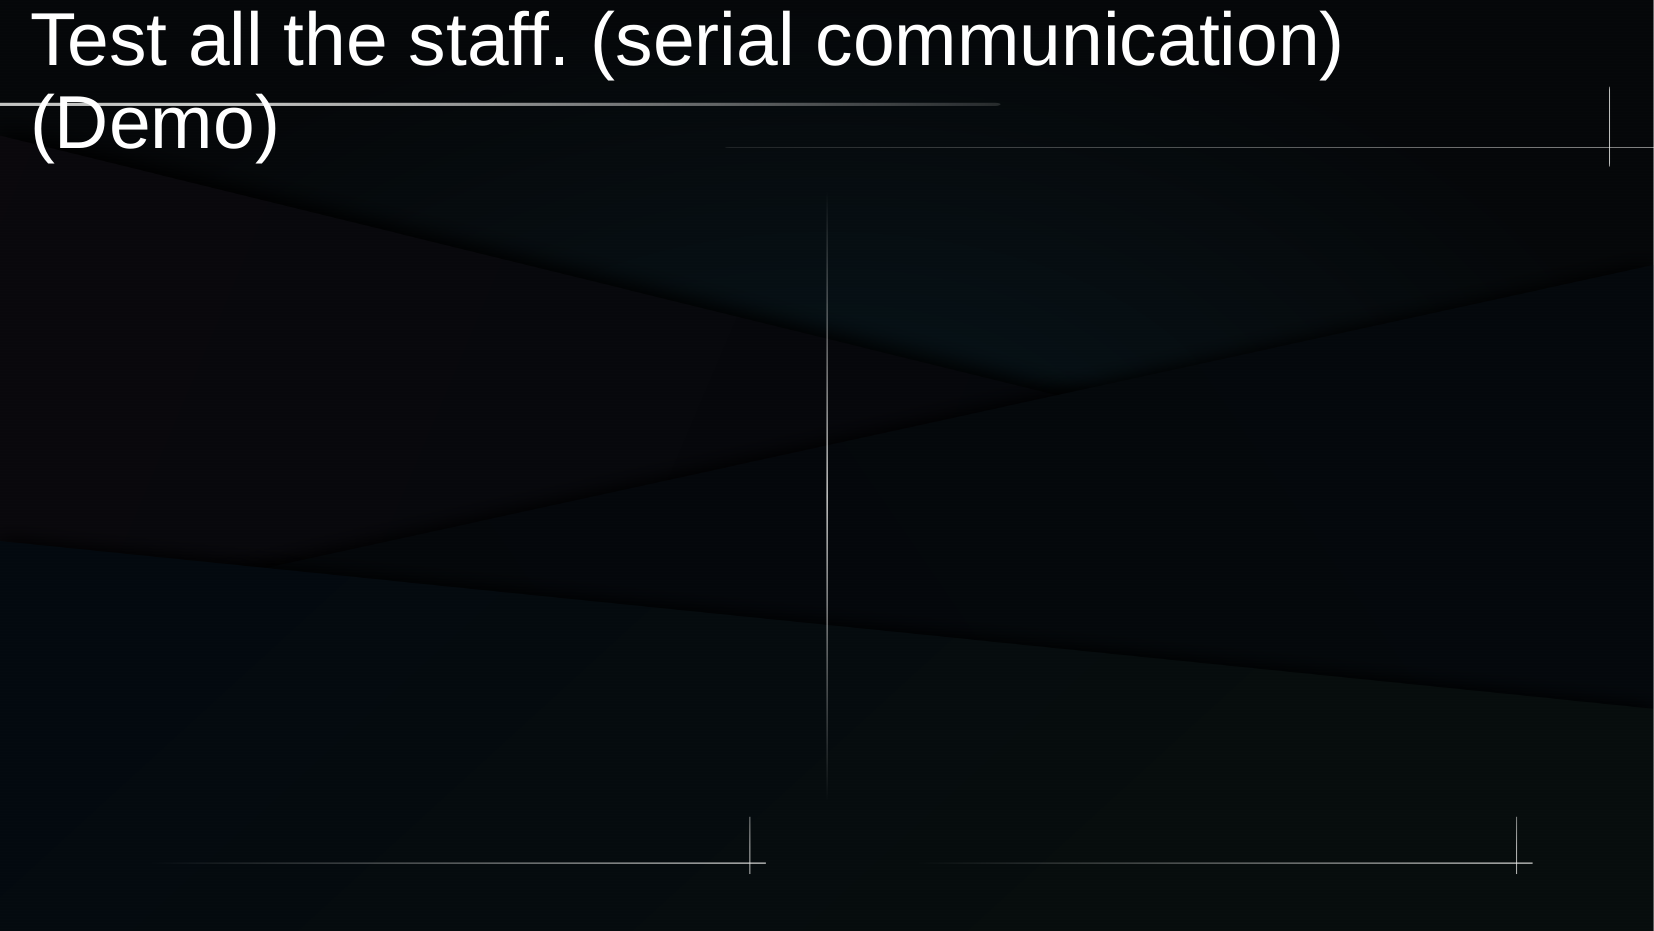

# Test all the staff. (serial communication)(Demo)